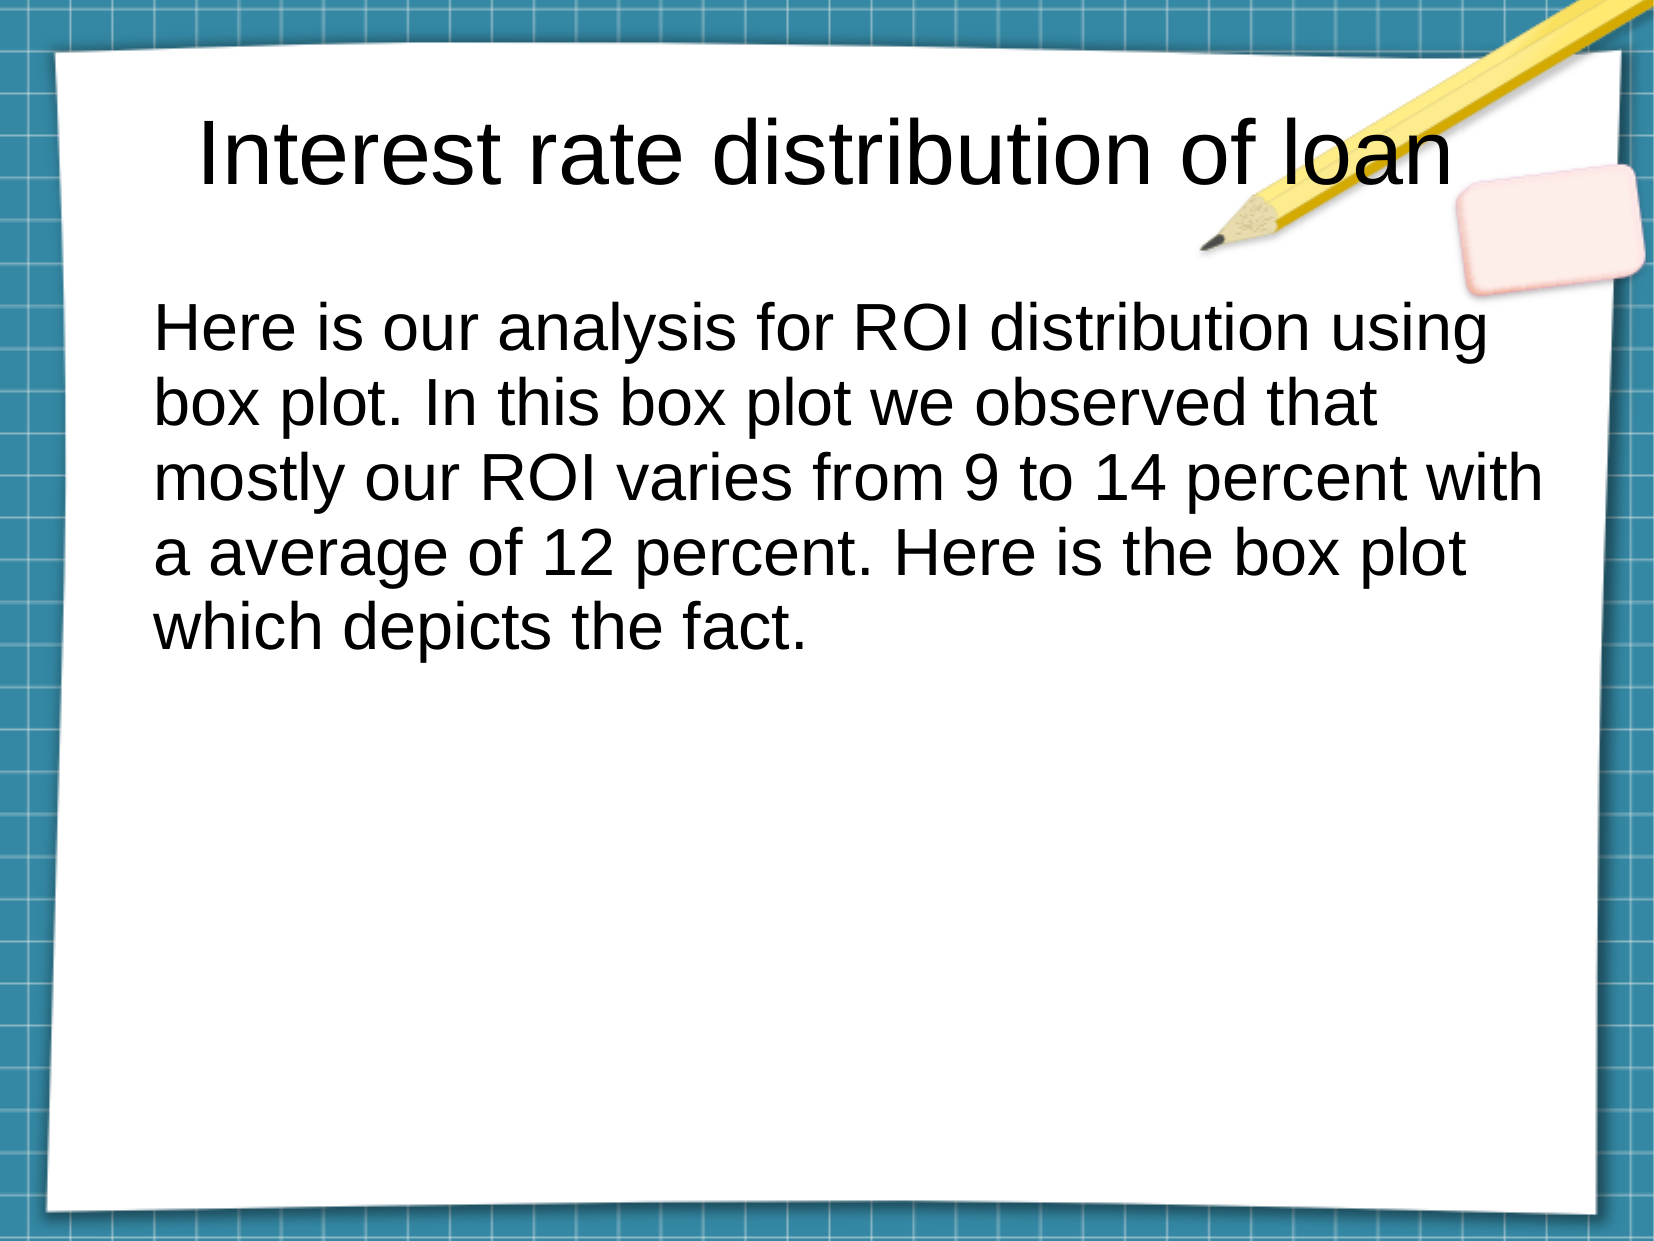

# Interest rate distribution of loan
Here is our analysis for ROI distribution using box plot. In this box plot we observed that mostly our ROI varies from 9 to 14 percent with a average of 12 percent. Here is the box plot which depicts the fact.